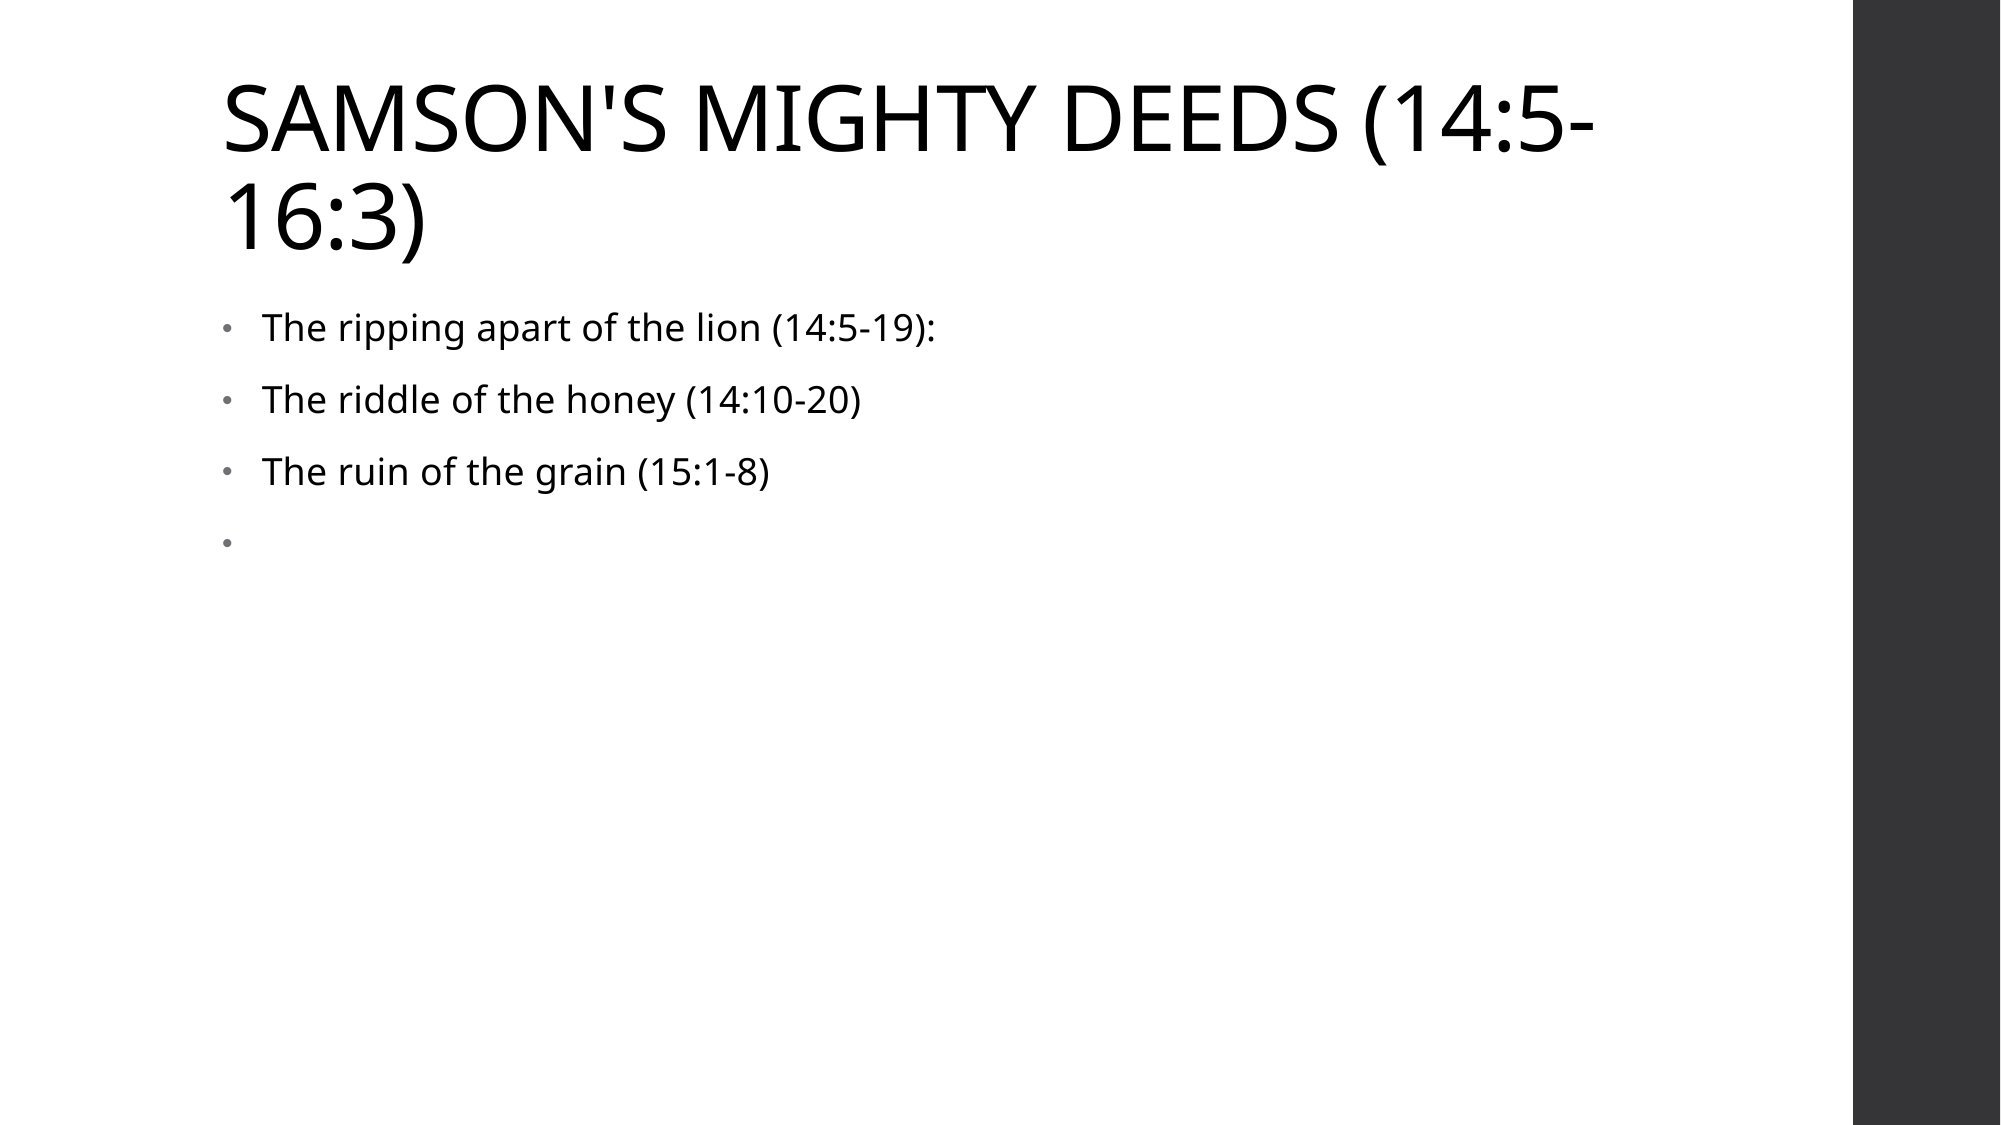

# SAMSON'S MIGHTY DEEDS (14:5-16:3)
 The ripping apart of the lion (14:5-19):
 The riddle of the honey (14:10-20)
 The ruin of the grain (15:1-8)